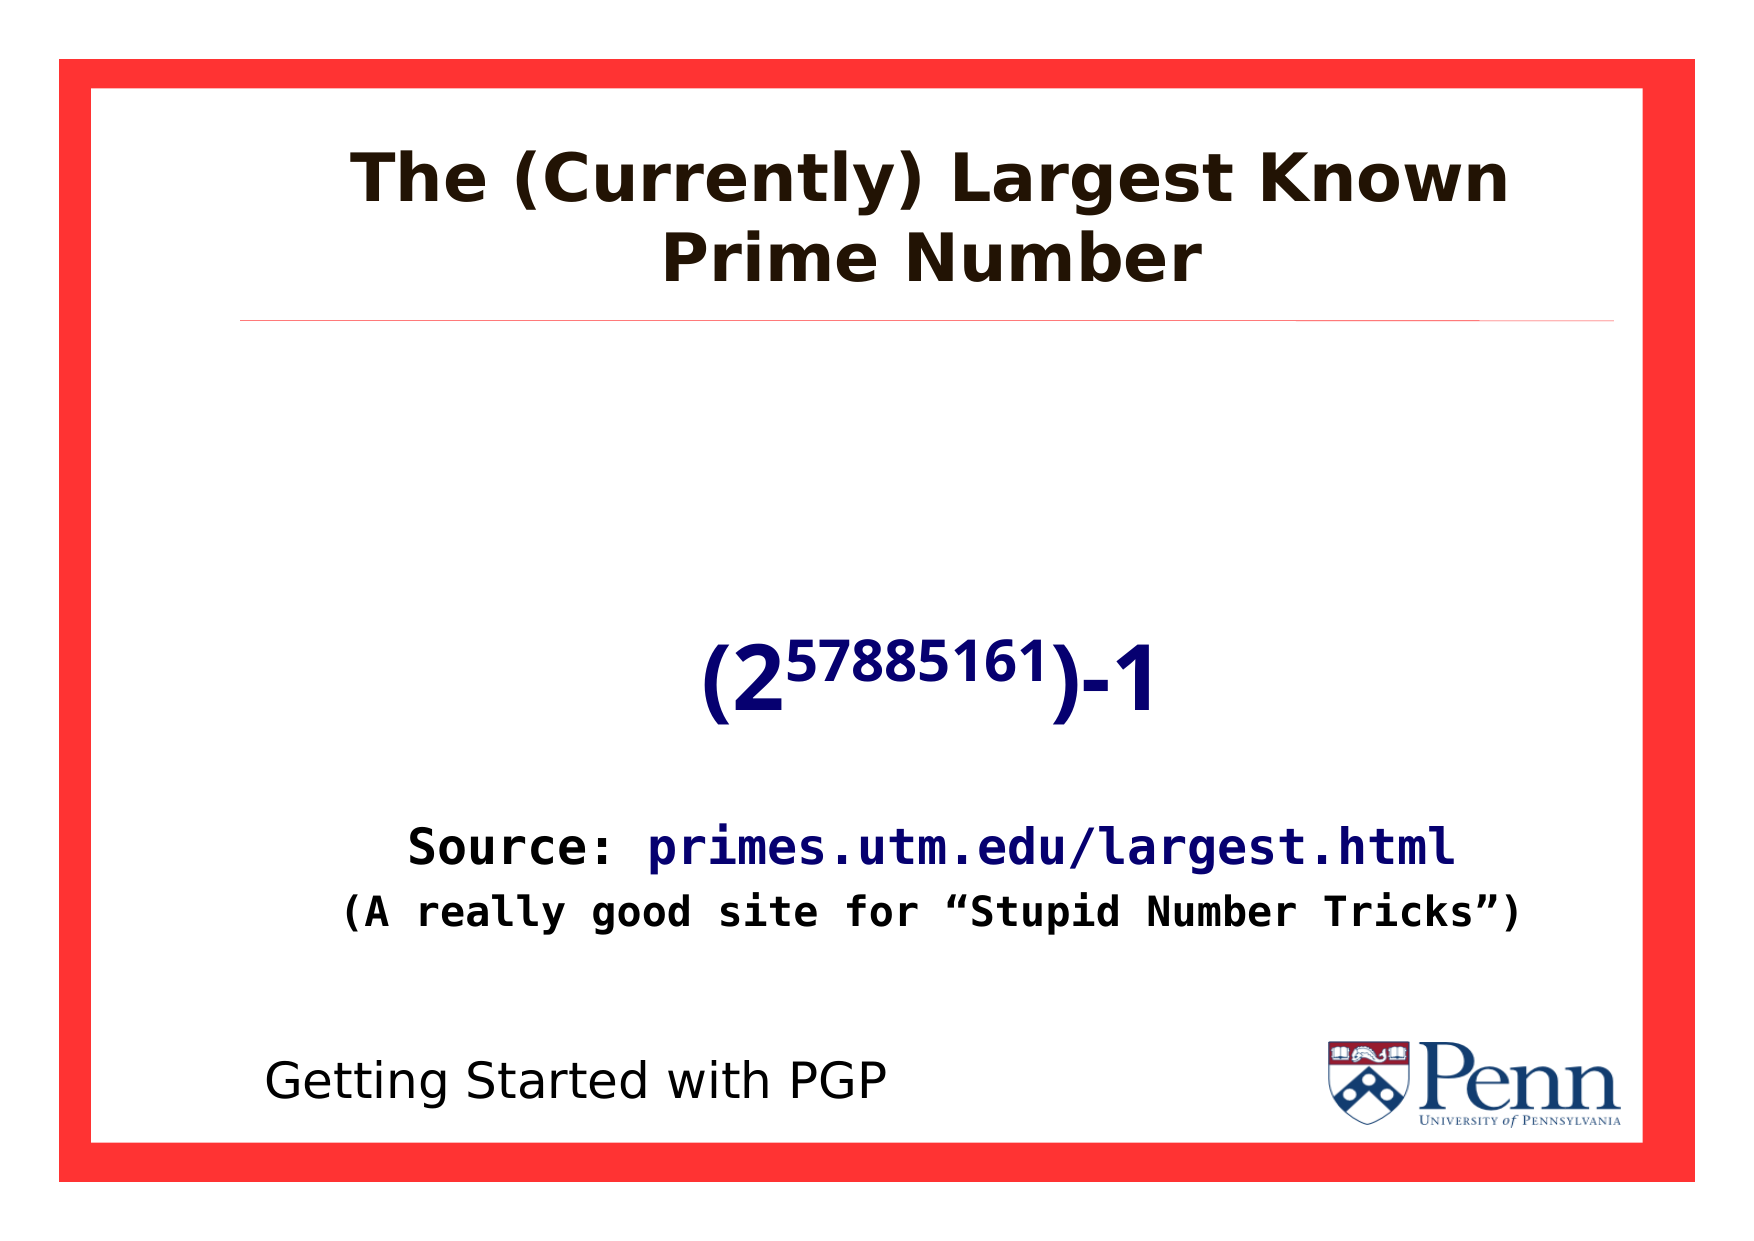

# The (Currently) Largest Known Prime Number
(257885161)-1
Source: primes.utm.edu/largest.html
(A really good site for “Stupid Number Tricks”)